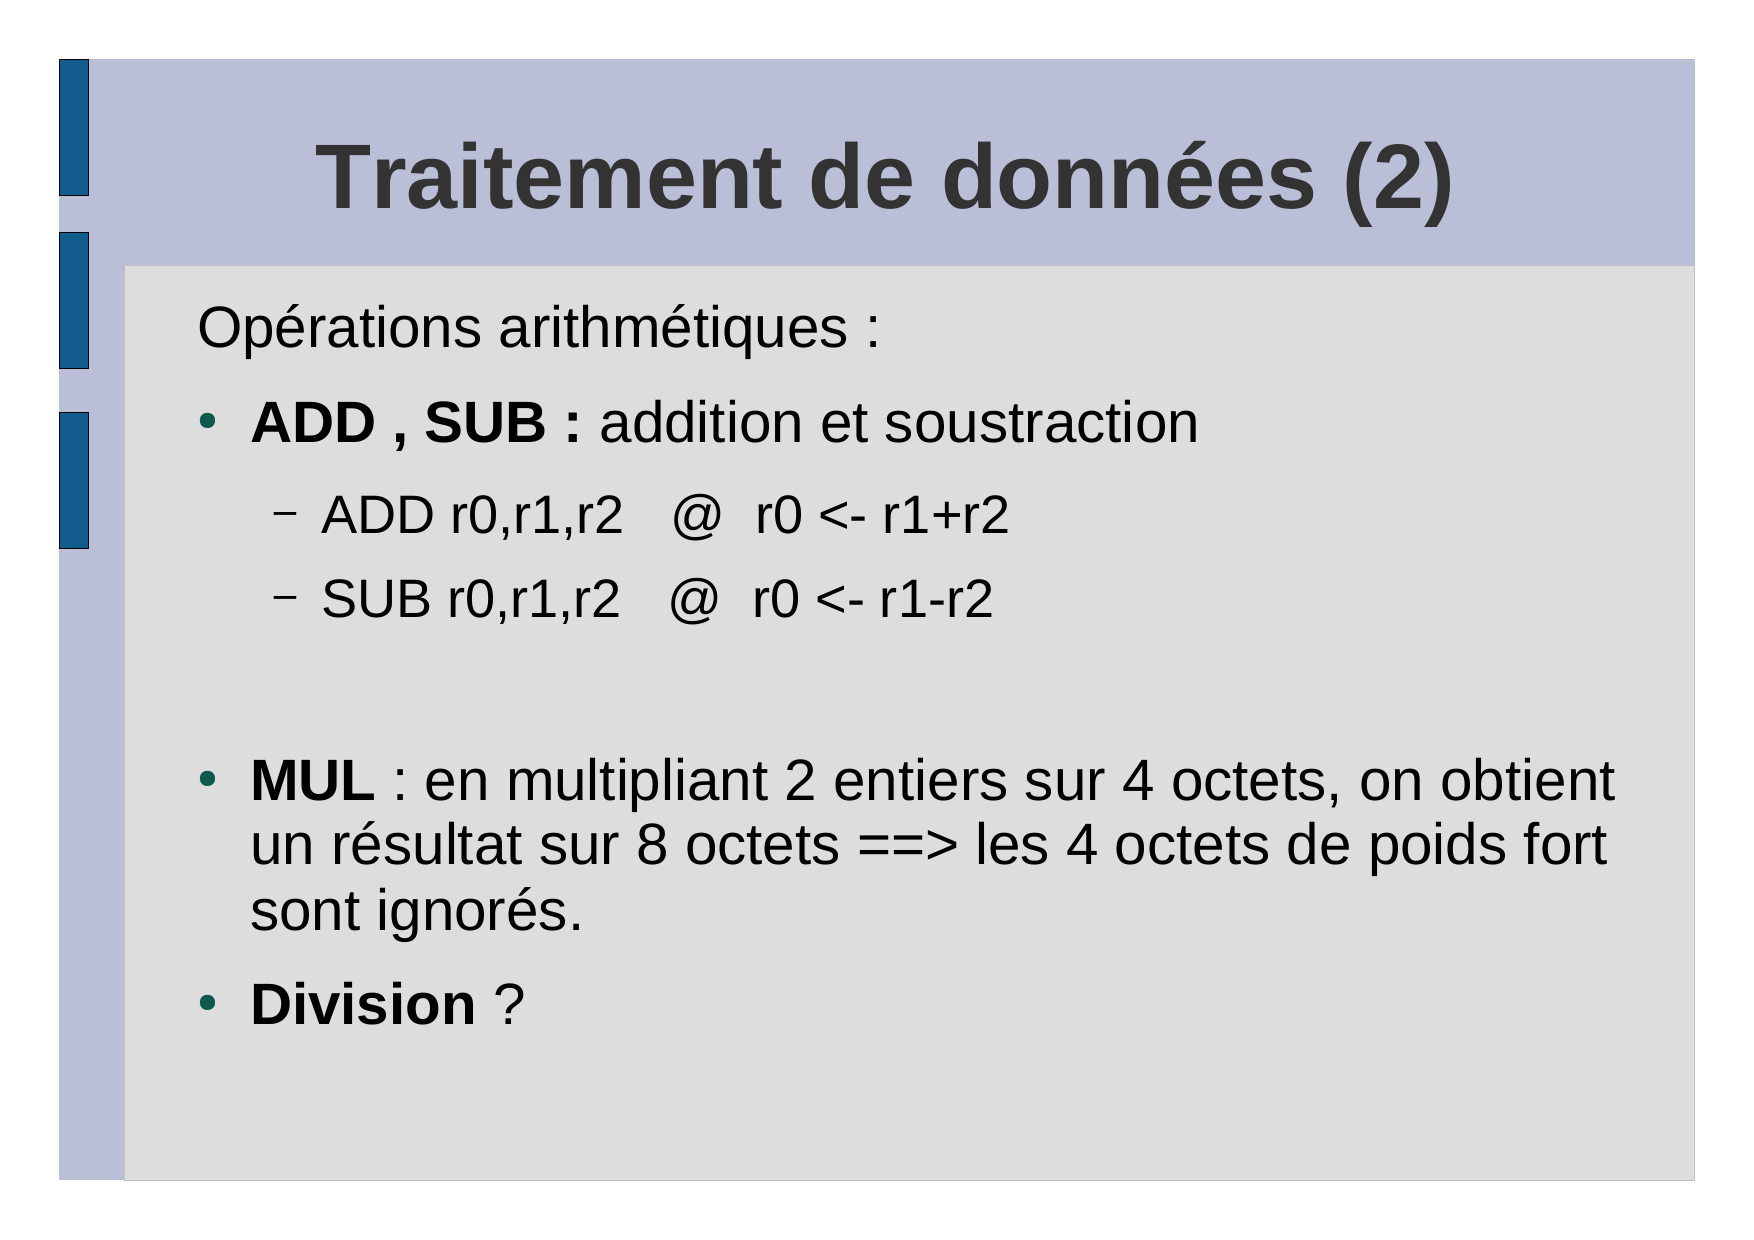

# Traitement de données (2)
Opérations arithmétiques :
ADD , SUB : addition et soustraction
ADD r0,r1,r2 @ r0 <- r1+r2
SUB r0,r1,r2 @ r0 <- r1-r2
MUL : en multipliant 2 entiers sur 4 octets, on obtient un résultat sur 8 octets ==> les 4 octets de poids fort sont ignorés.
Division ?